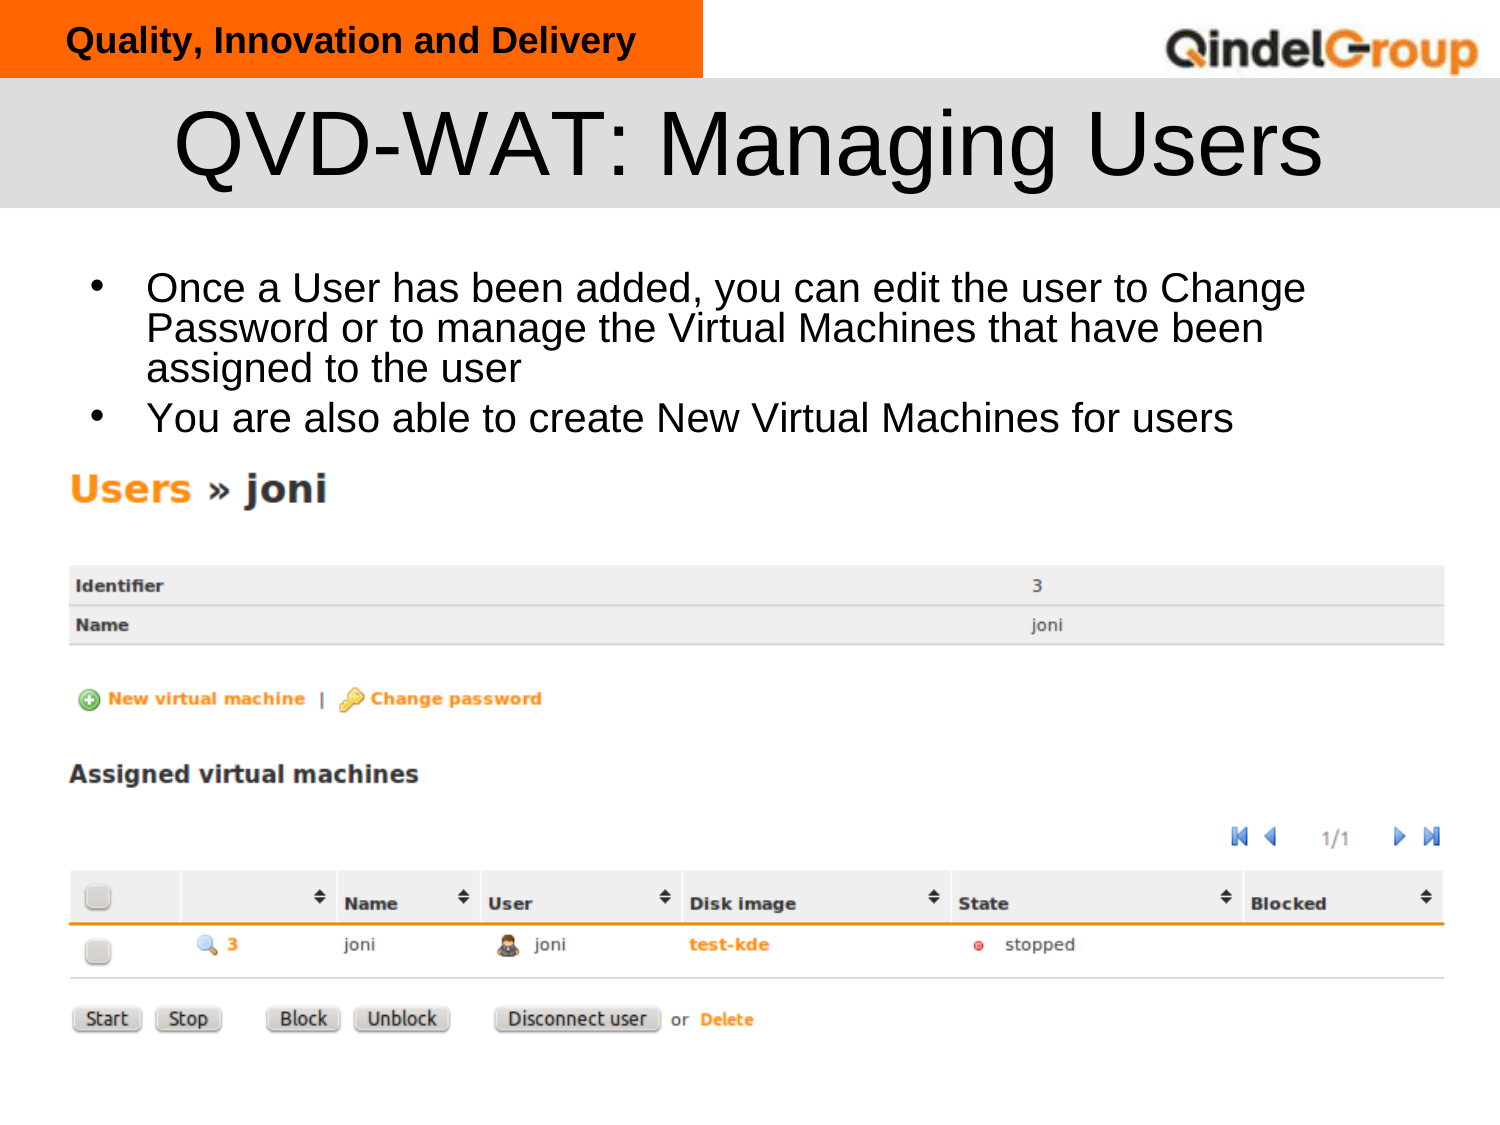

# QVD-WAT: Managing Users
Once a User has been added, you can edit the user to Change Password or to manage the Virtual Machines that have been assigned to the user
You are also able to create New Virtual Machines for users